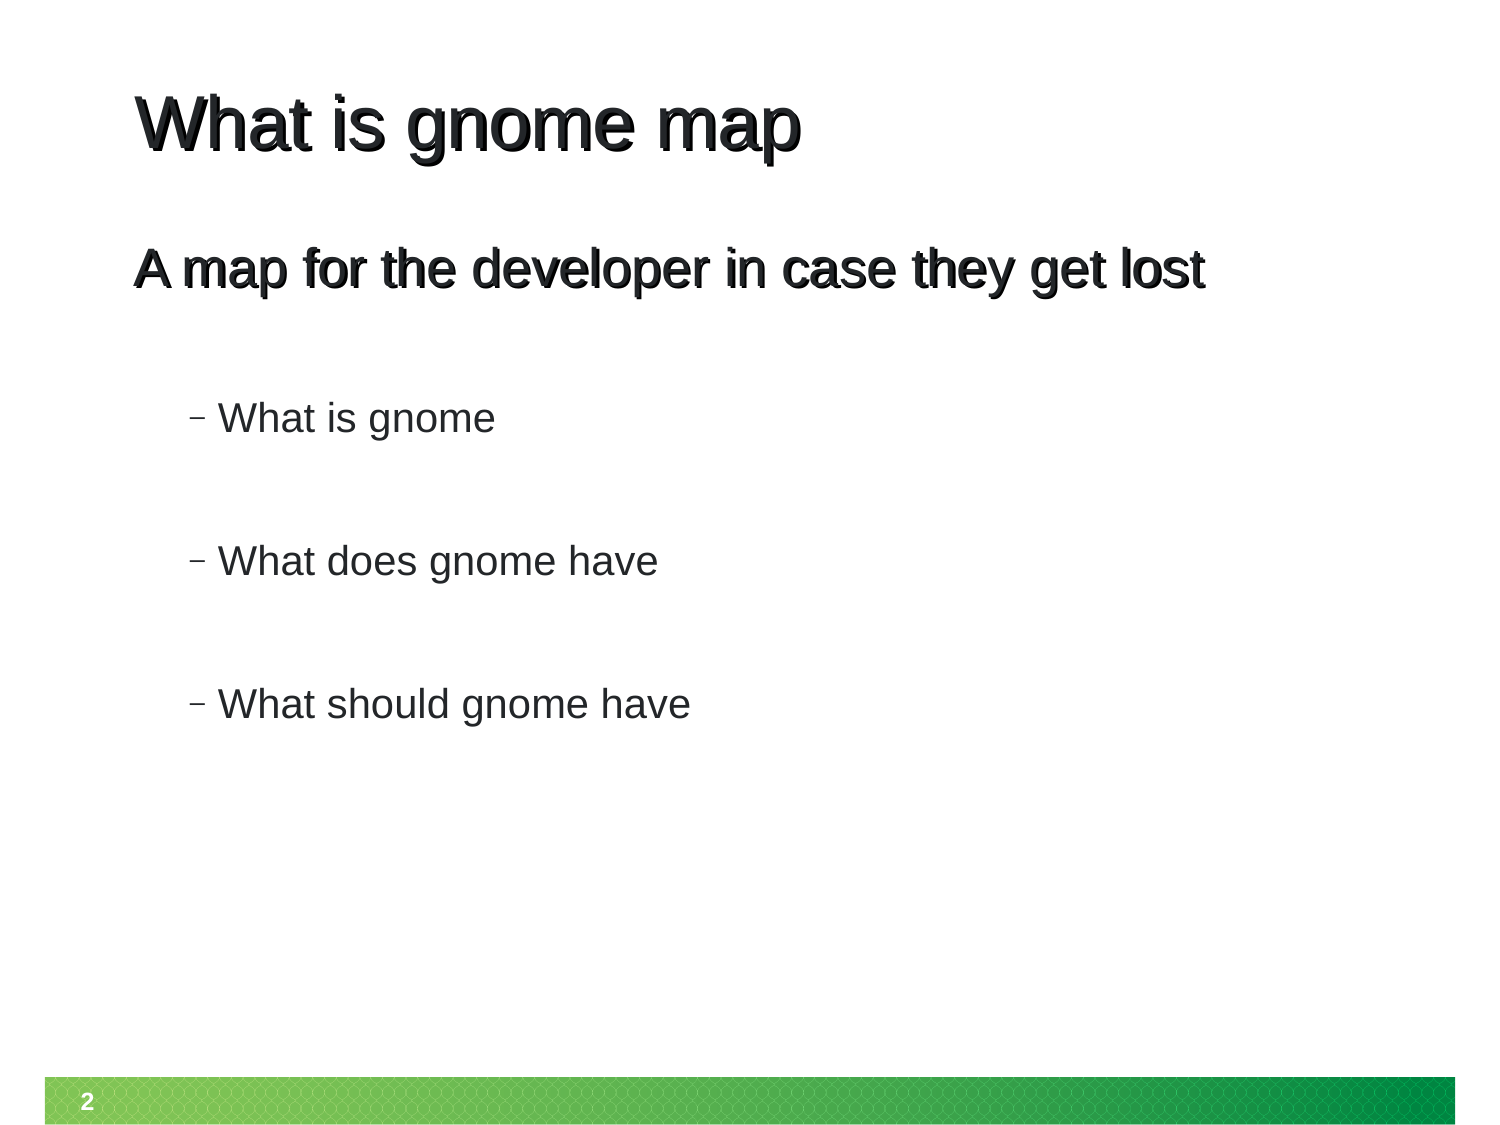

# What is gnome map
A map for the developer in case they get lost
What is gnome
What does gnome have
What should gnome have